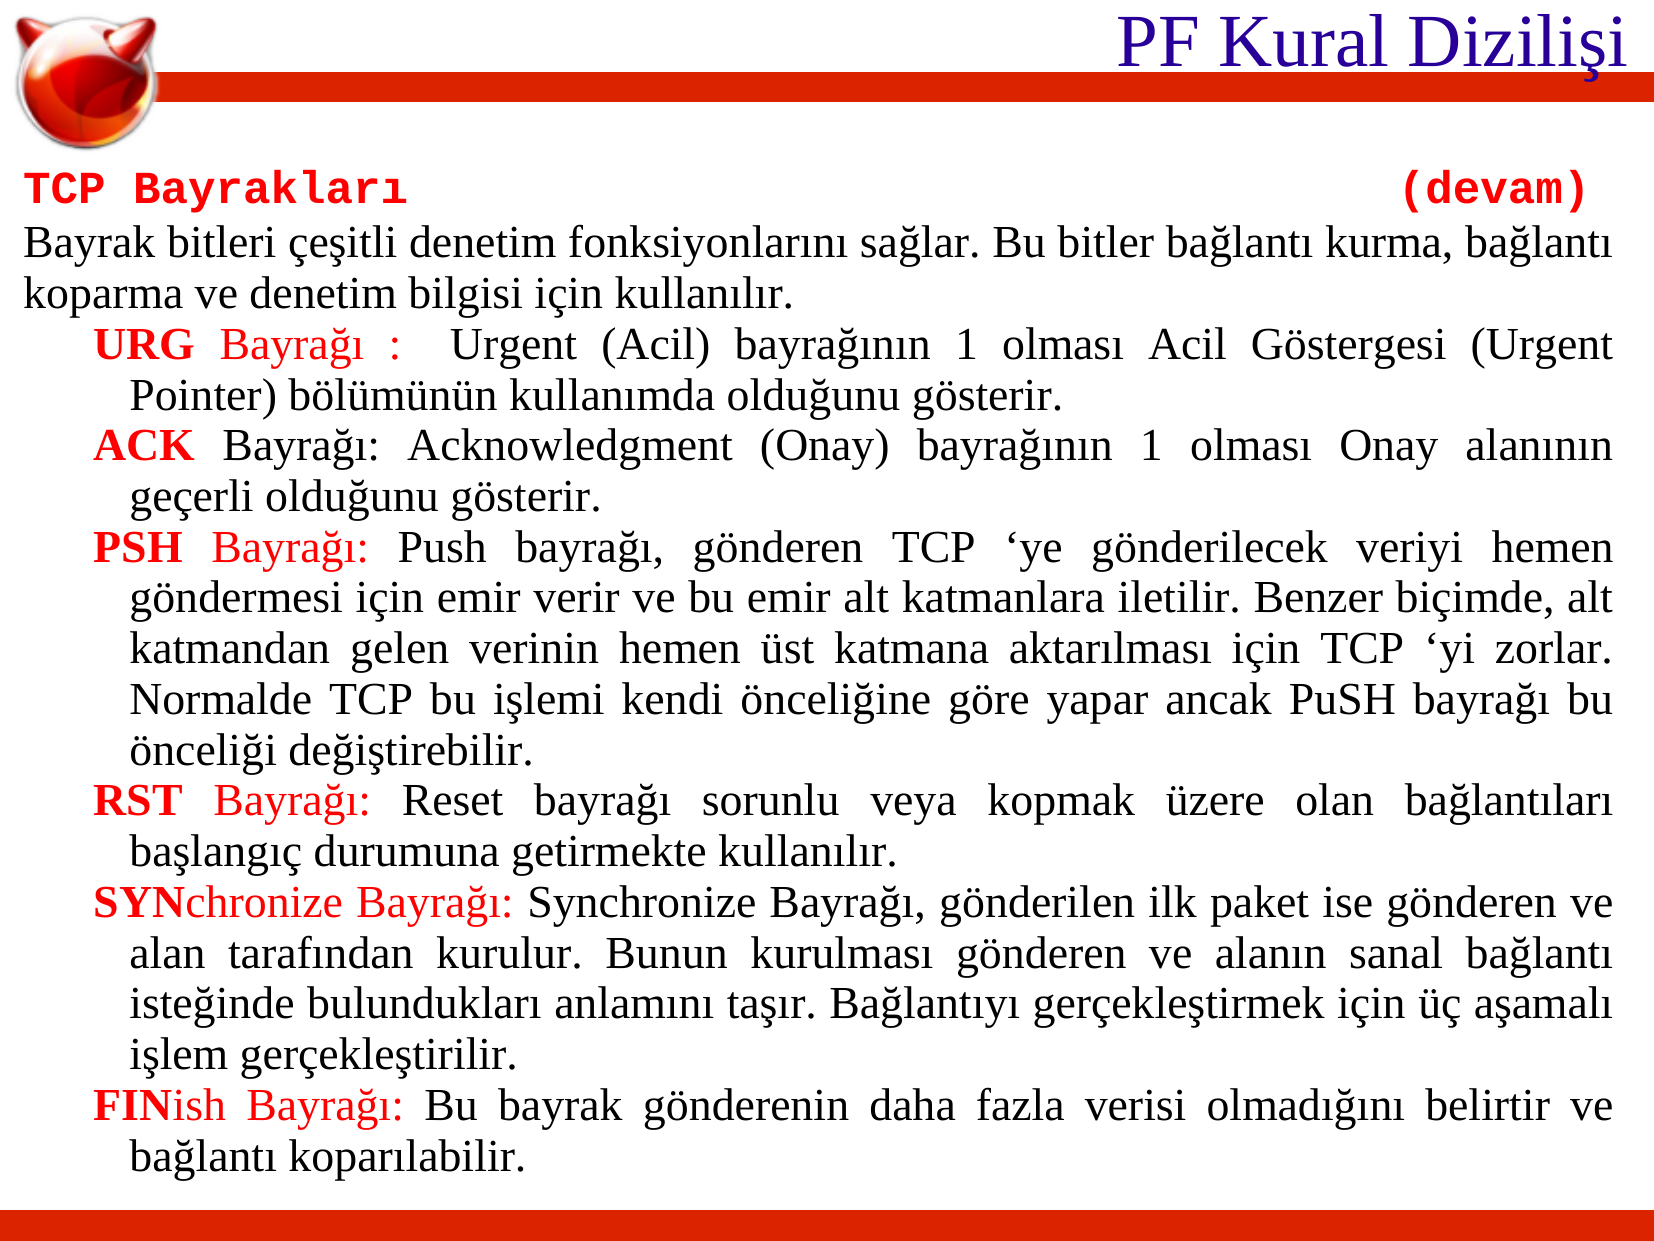

PF Kural Dizilişi
TCP Bayrakları (devam)
Bayrak bitleri çeşitli denetim fonksiyonlarını sağlar. Bu bitler bağlantı kurma, bağlantı koparma ve denetim bilgisi için kullanılır.
URG Bayrağı : Urgent (Acil) bayrağının 1 olması Acil Göstergesi (Urgent Pointer) bölümünün kullanımda olduğunu gösterir.
ACK Bayrağı: Acknowledgment (Onay) bayrağının 1 olması Onay alanının geçerli olduğunu gösterir.
PSH Bayrağı: Push bayrağı, gönderen TCP ‘ye gönderilecek veriyi hemen göndermesi için emir verir ve bu emir alt katmanlara iletilir. Benzer biçimde, alt katmandan gelen verinin hemen üst katmana aktarılması için TCP ‘yi zorlar. Normalde TCP bu işlemi kendi önceliğine göre yapar ancak PuSH bayrağı bu önceliği değiştirebilir.
RST Bayrağı: Reset bayrağı sorunlu veya kopmak üzere olan bağlantıları başlangıç durumuna getirmekte kullanılır.
SYNchronize Bayrağı: Synchronize Bayrağı, gönderilen ilk paket ise gönderen ve alan tarafından kurulur. Bunun kurulması gönderen ve alanın sanal bağlantı isteğinde bulundukları anlamını taşır. Bağlantıyı gerçekleştirmek için üç aşamalı işlem gerçekleştirilir.
FINish Bayrağı: Bu bayrak gönderenin daha fazla verisi olmadığını belirtir ve bağlantı koparılabilir.